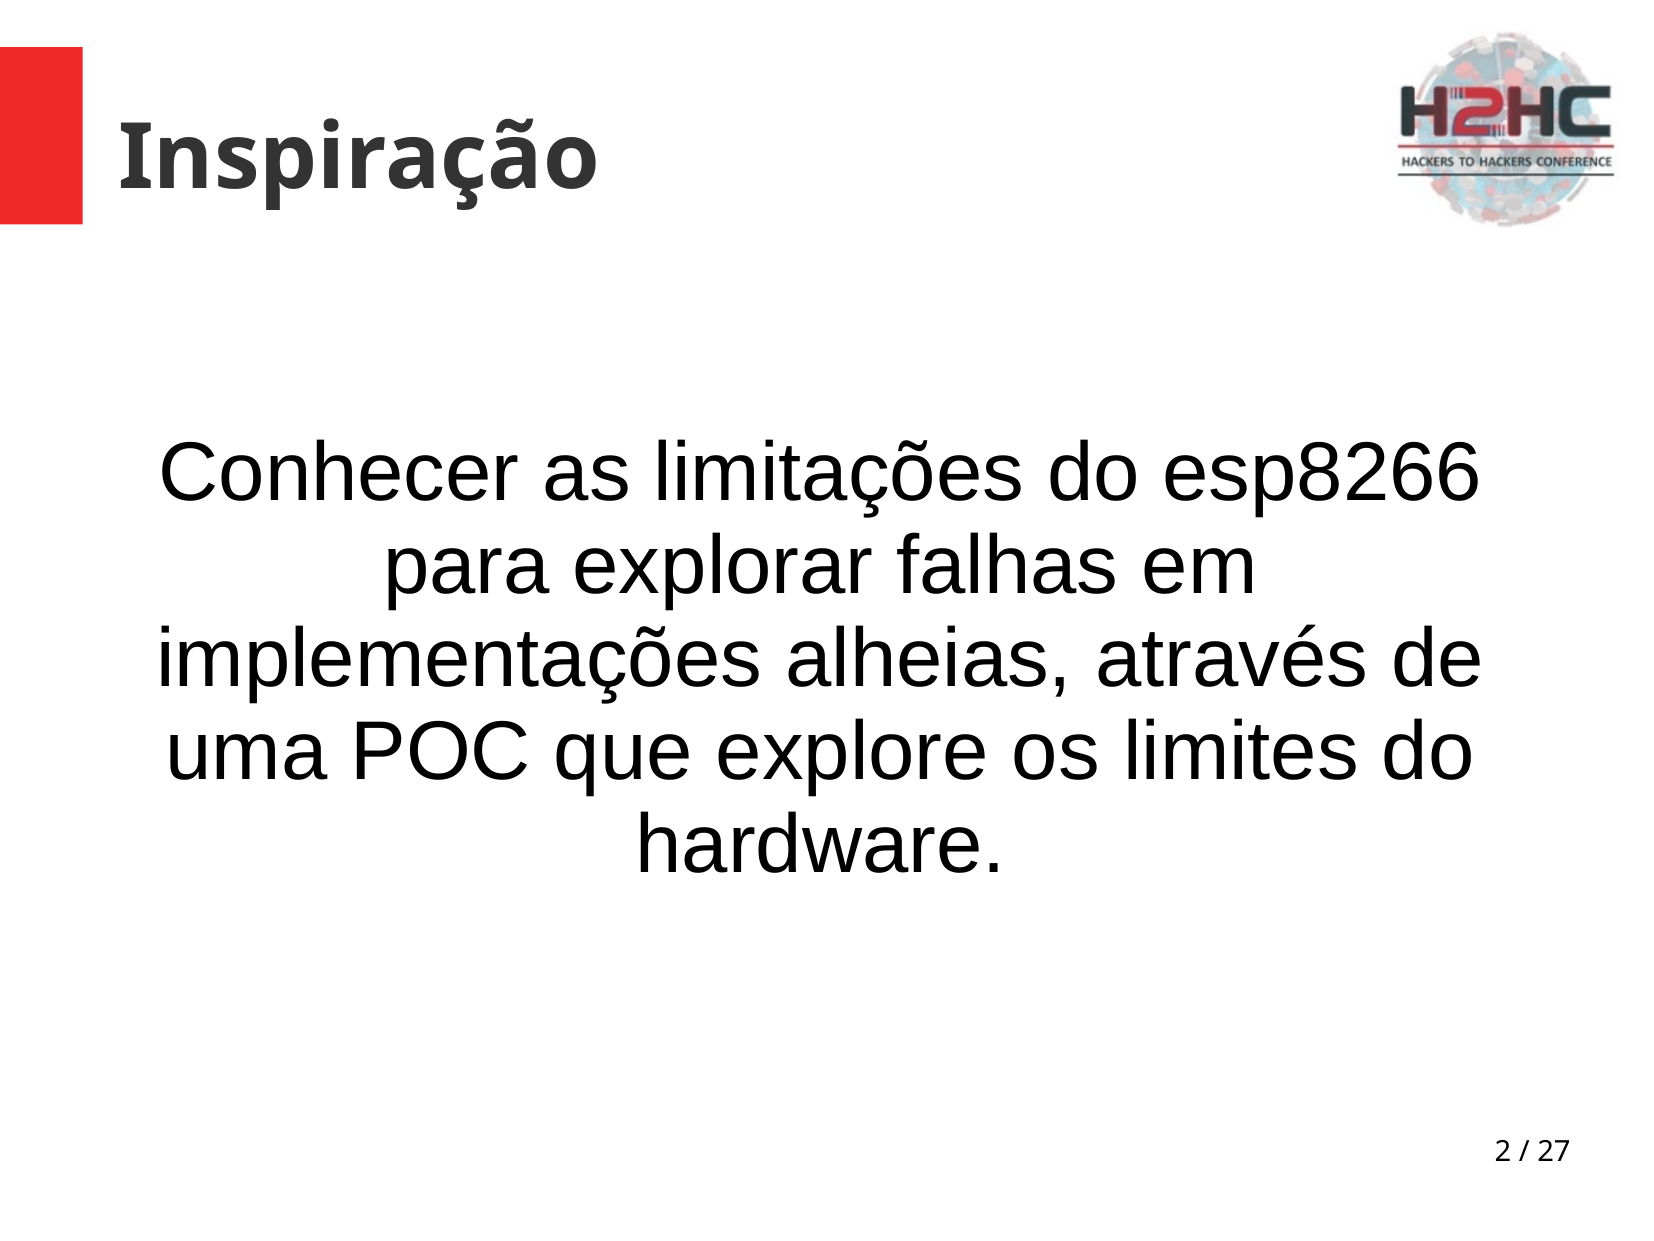

# Inspiração
Conhecer as limitações do esp8266 para explorar falhas em implementações alheias, através de uma POC que explore os limites do hardware.
2